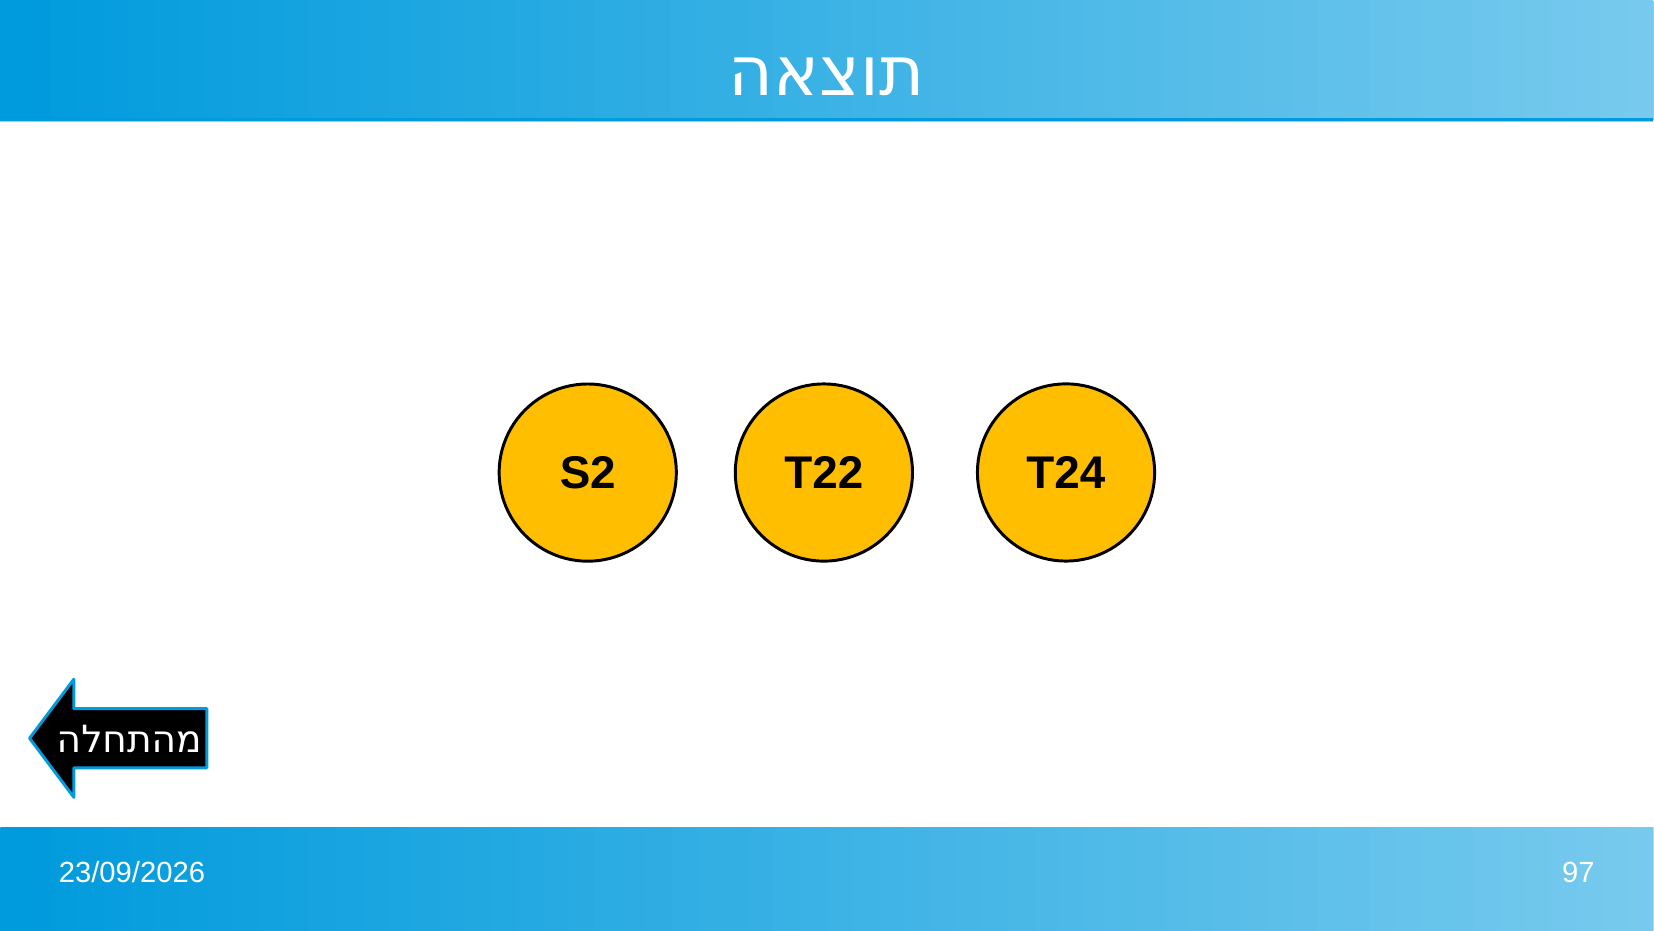

# תוצאה
T24
T22
S2
מהתחלה
97